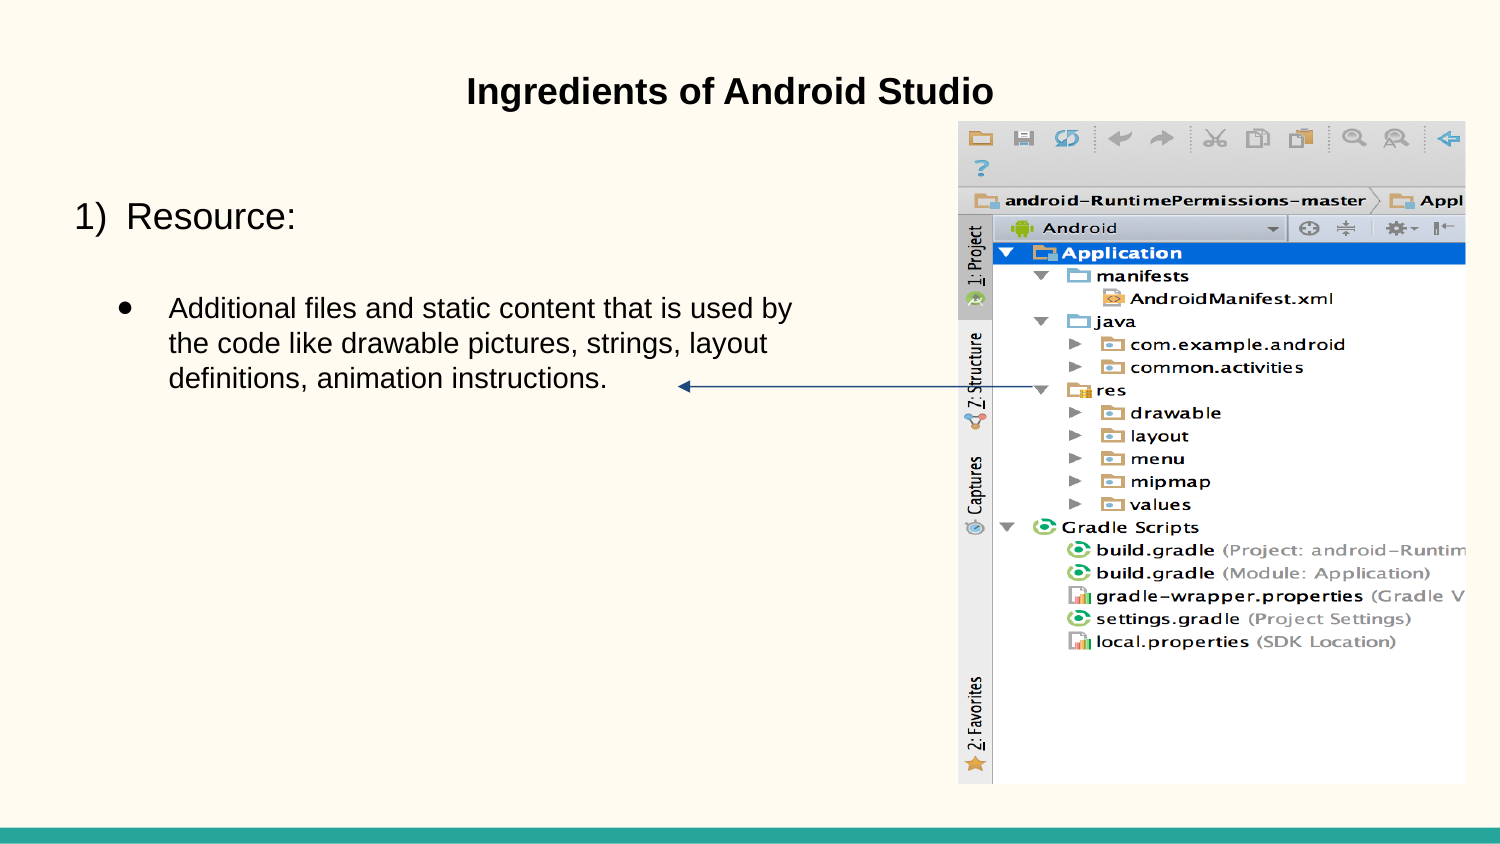

# Ingredients of Android Studio
Resource:
Additional files and static content that is used by the code like drawable pictures, strings, layout definitions, animation instructions.